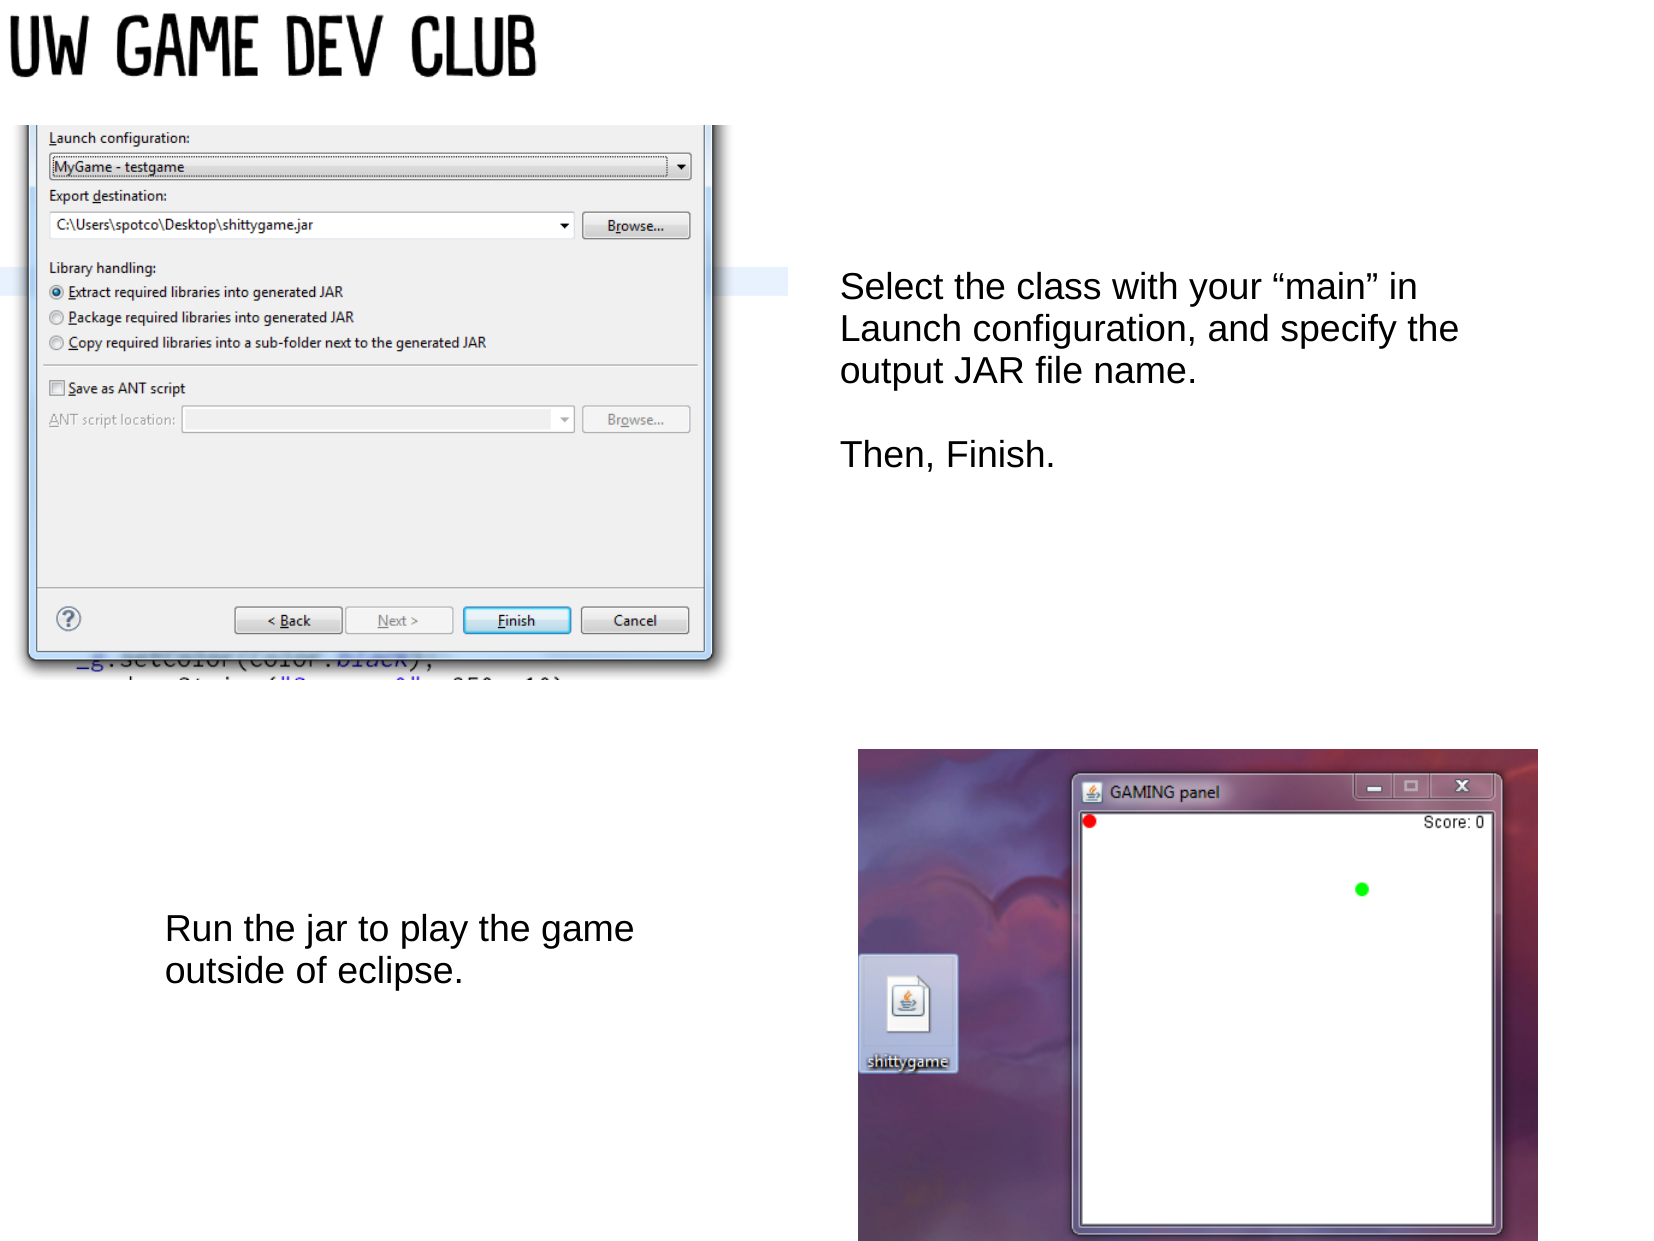

Select the class with your “main” in Launch configuration, and specify the output JAR file name.
Then, Finish.
Run the jar to play the game
outside of eclipse.